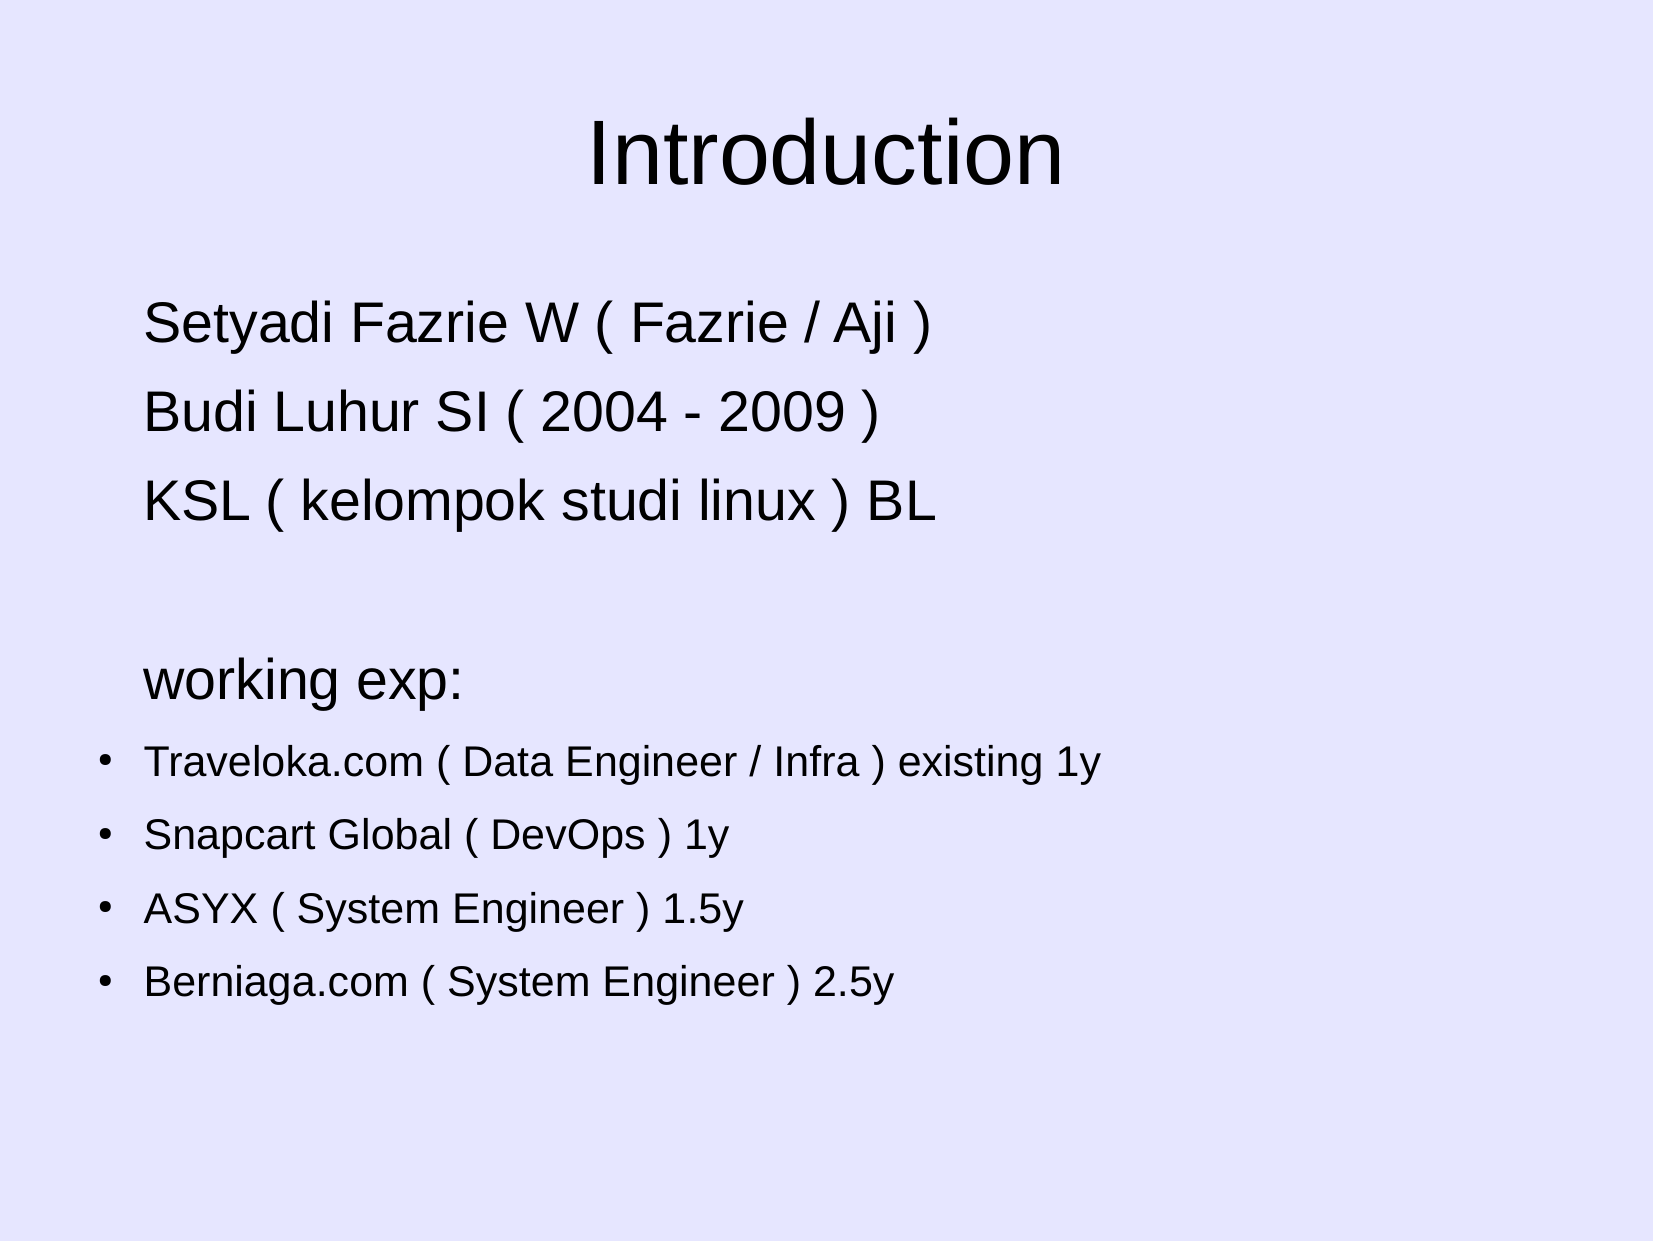

# Introduction
Setyadi Fazrie W ( Fazrie / Aji )
Budi Luhur SI ( 2004 - 2009 )
KSL ( kelompok studi linux ) BL
working exp:
Traveloka.com ( Data Engineer / Infra ) existing 1y
Snapcart Global ( DevOps ) 1y
ASYX ( System Engineer ) 1.5y
Berniaga.com ( System Engineer ) 2.5y